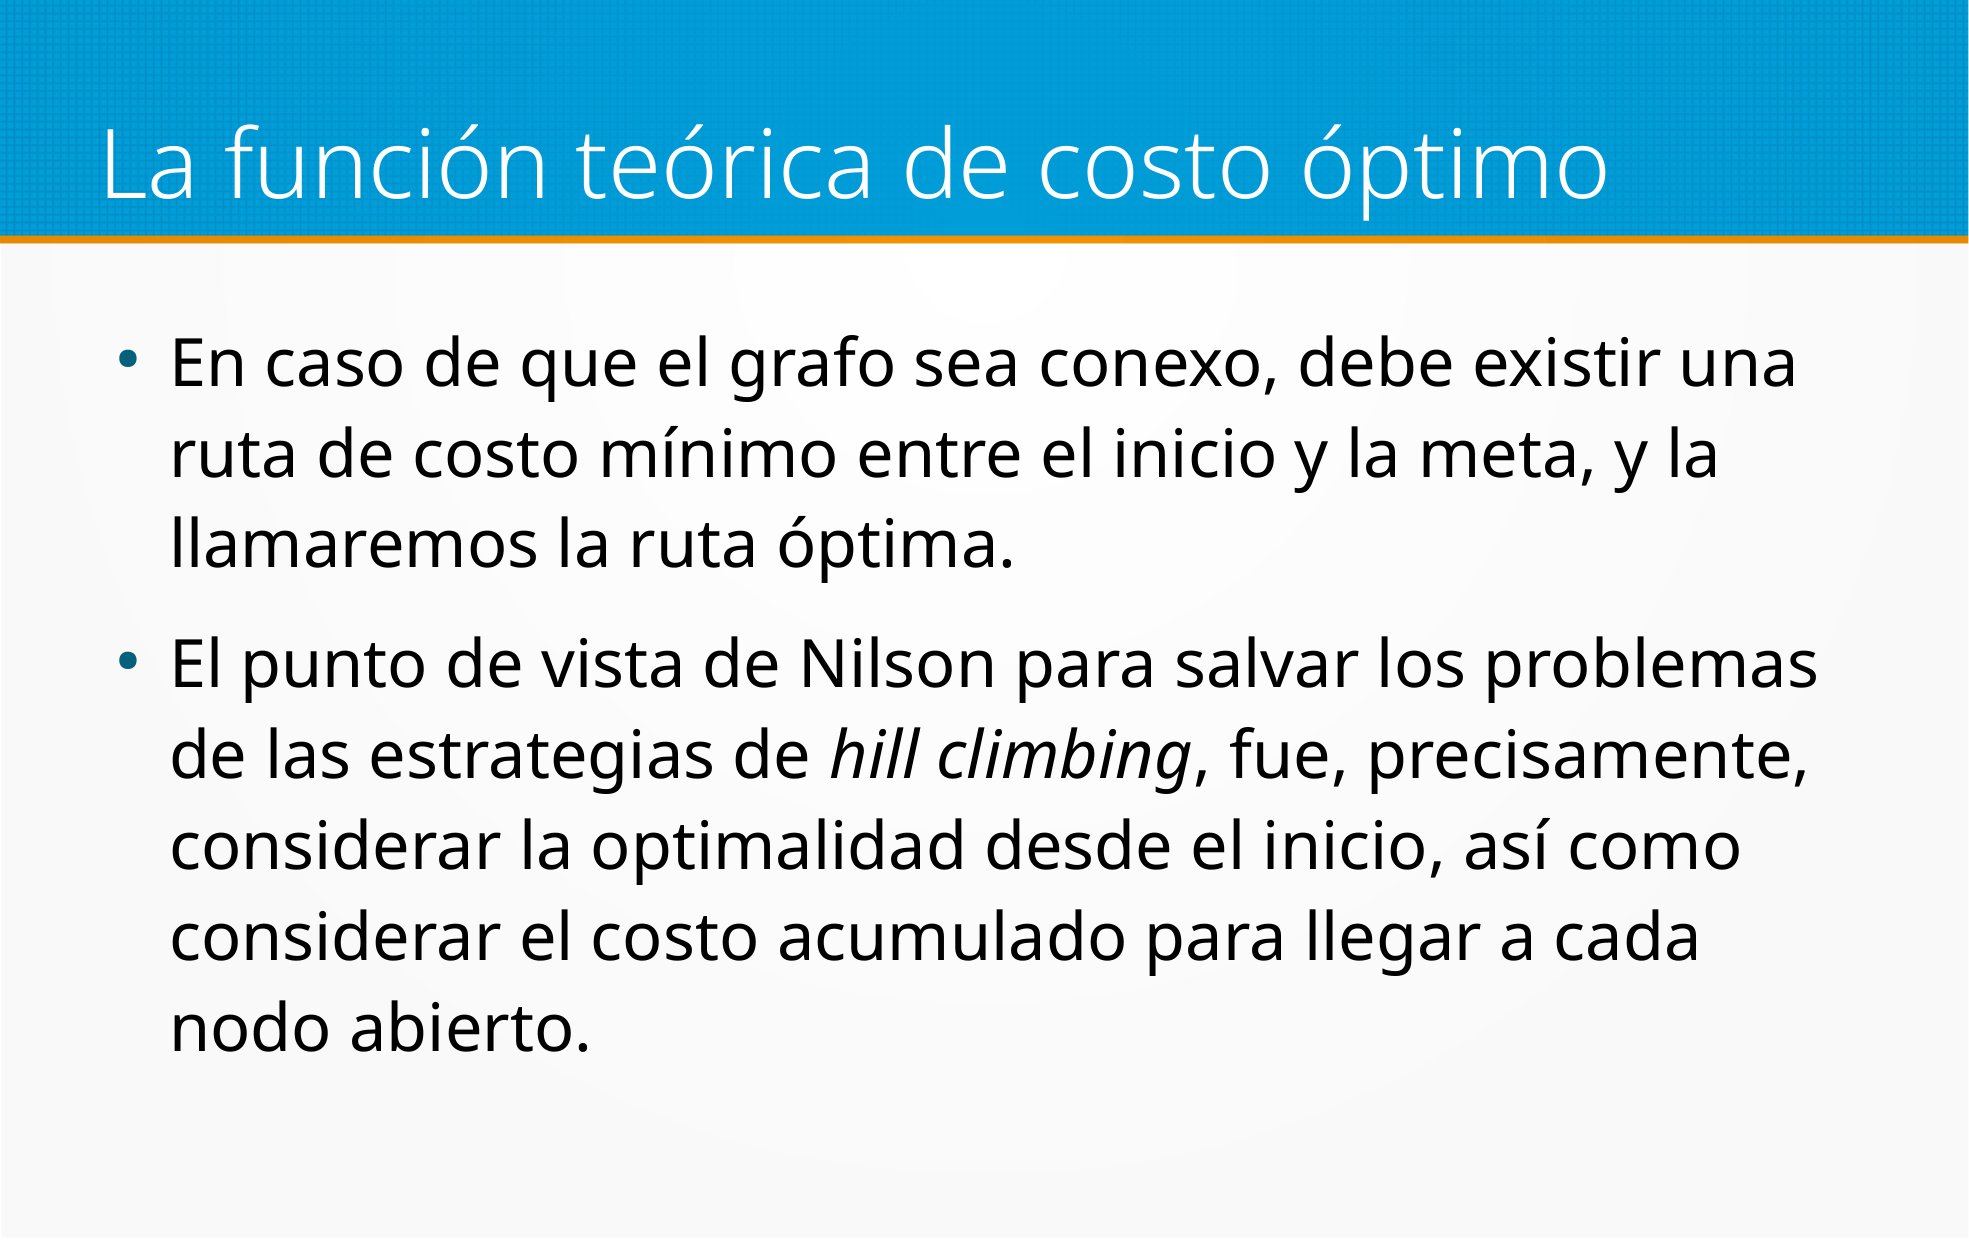

# La función teórica de costo óptimo
En caso de que el grafo sea conexo, debe existir una ruta de costo mínimo entre el inicio y la meta, y la llamaremos la ruta óptima.
El punto de vista de Nilson para salvar los problemas de las estrategias de hill climbing, fue, precisamente, considerar la optimalidad desde el inicio, así como considerar el costo acumulado para llegar a cada nodo abierto.